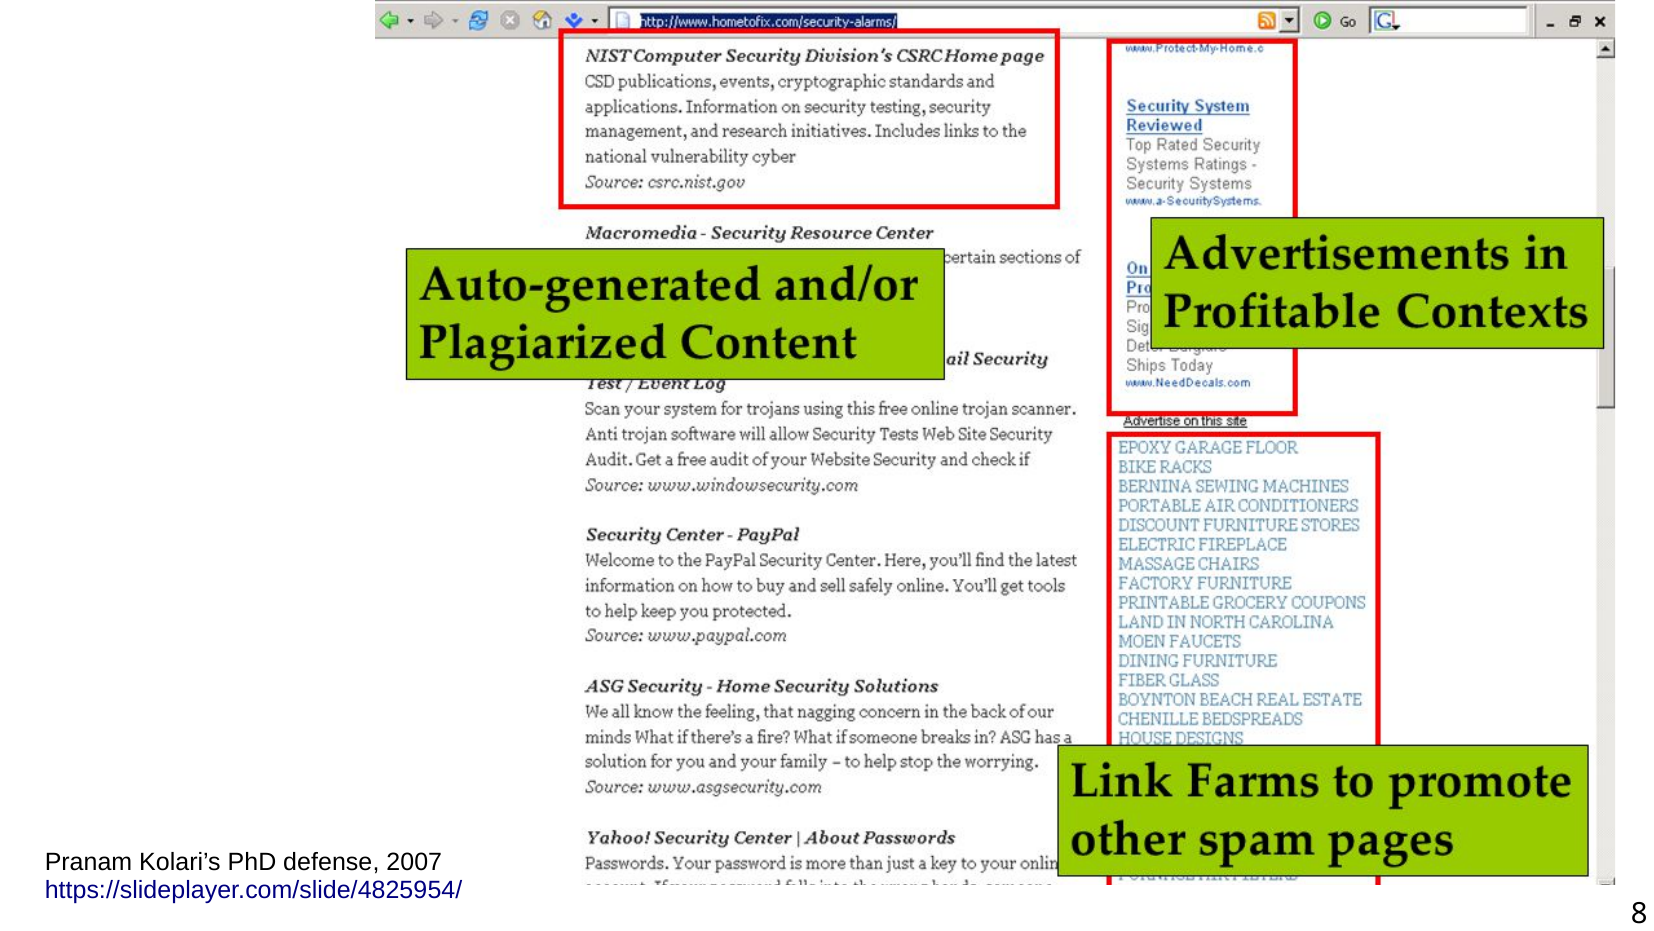

Pranam Kolari’s PhD defense, 2007
https://slideplayer.com/slide/4825954/
8